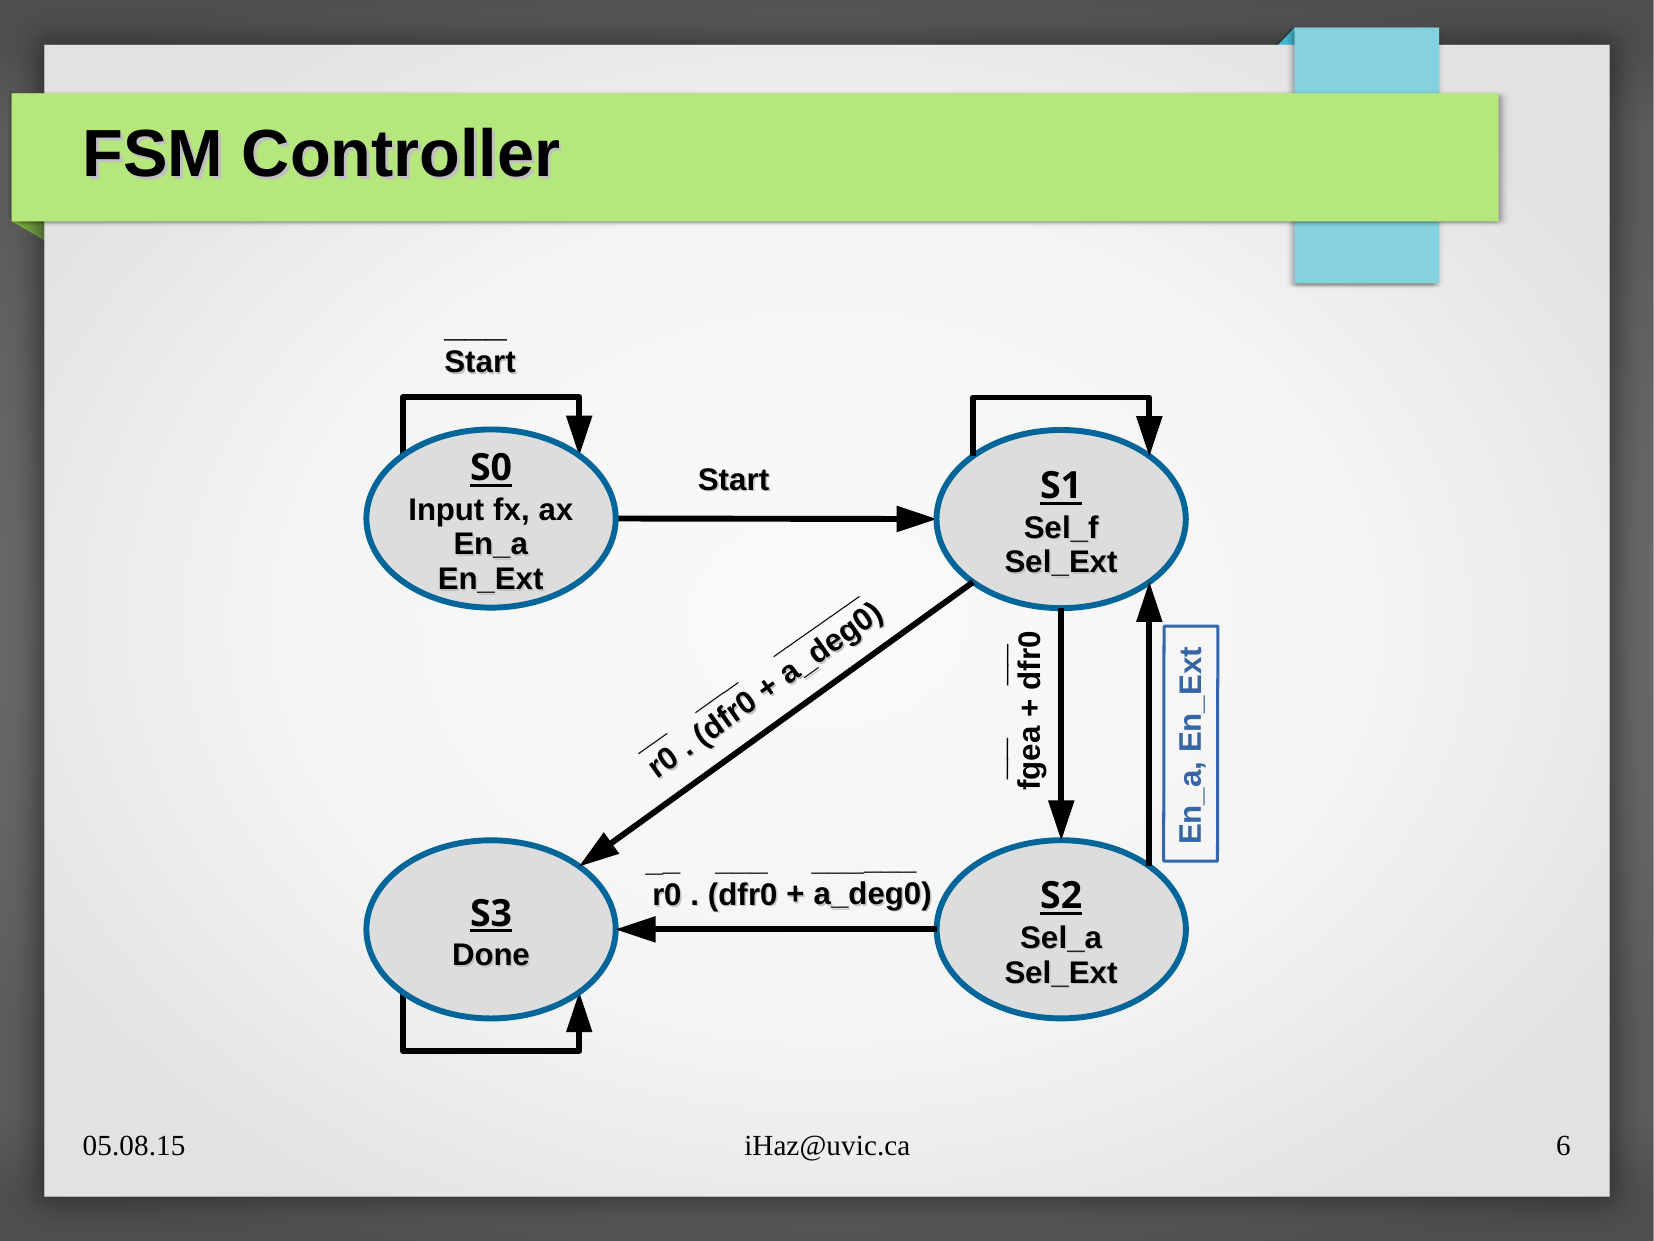

# FSM Controller
___
Start
S0
Input fx, ax
En_a
En_Ext
S1
Sel_f
Sel_Ext
Start
__ ___ ______
r0 . (dfr0 + a_deg0)
 __ __
fgea + dfr0
En_a, En_Ext
__ ___ ______
r0 . (dfr0 + a_deg0)
S2
Sel_a
Sel_Ext
S3
Done
05.08.15
iHaz@uvic.ca
6